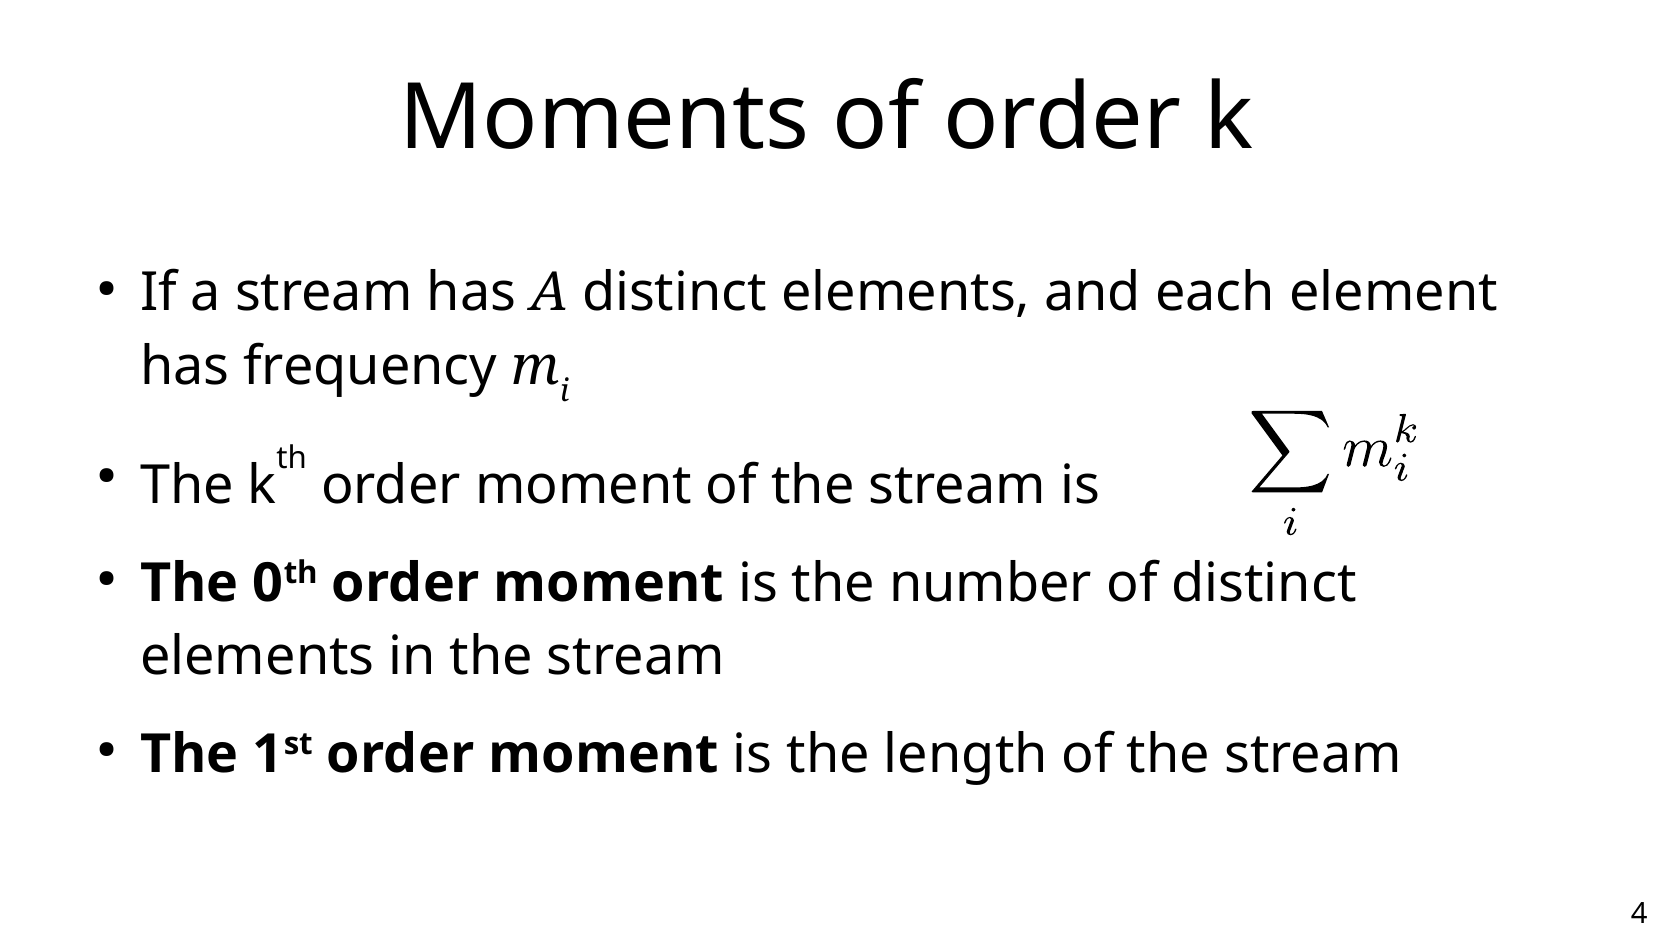

# Moments of order k
If a stream has A distinct elements, and each element has frequency mi
The kth order moment of the stream is
The 0th order moment is the number of distinct elements in the stream
The 1st order moment is the length of the stream
4